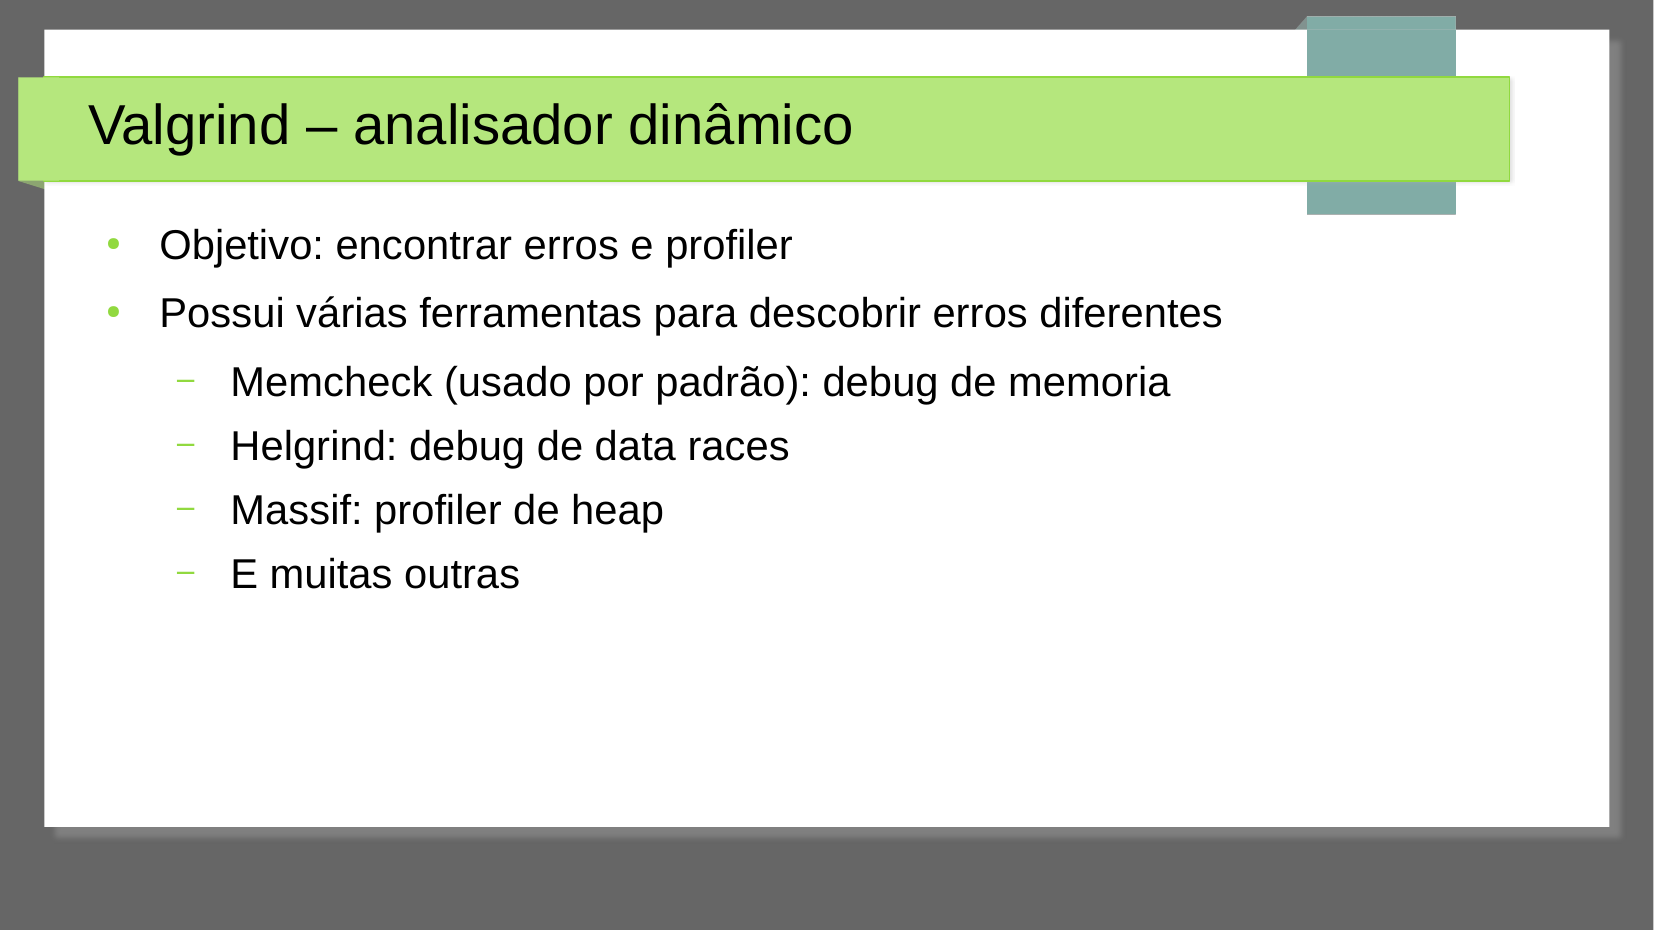

# Valgrind – analisador dinâmico
Objetivo: encontrar erros e profiler
Possui várias ferramentas para descobrir erros diferentes
Memcheck (usado por padrão): debug de memoria
Helgrind: debug de data races
Massif: profiler de heap
E muitas outras